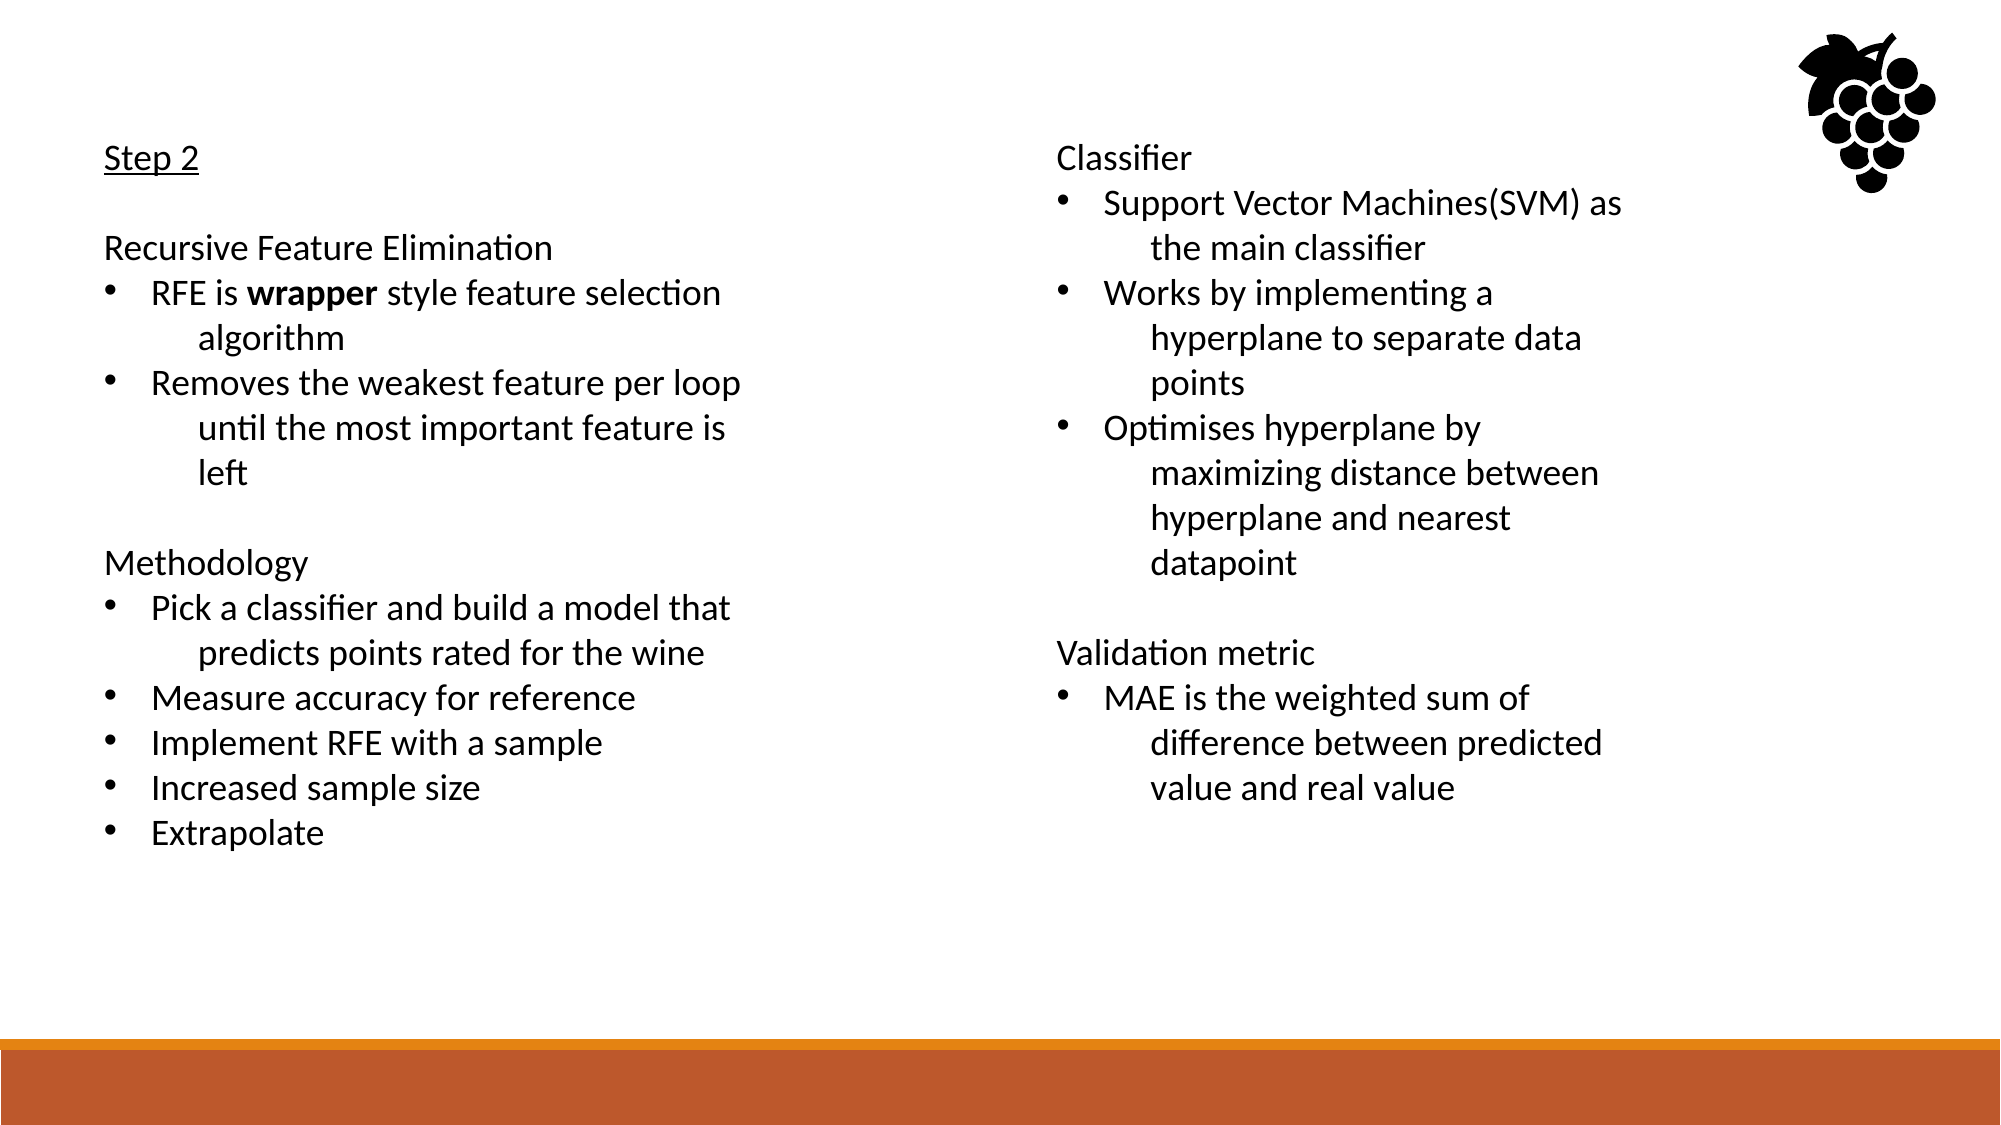

Step 2
Recursive Feature Elimination
RFE is wrapper style feature selection algorithm
Removes the weakest feature per loop until the most important feature is left
Methodology
Pick a classifier and build a model that predicts points rated for the wine
Measure accuracy for reference
Implement RFE with a sample
Increased sample size
Extrapolate
Classifier
Support Vector Machines(SVM) as the main classifier
Works by implementing a hyperplane to separate data points
Optimises hyperplane by maximizing distance between hyperplane and nearest datapoint
Validation metric
MAE is the weighted sum of difference between predicted value and real value